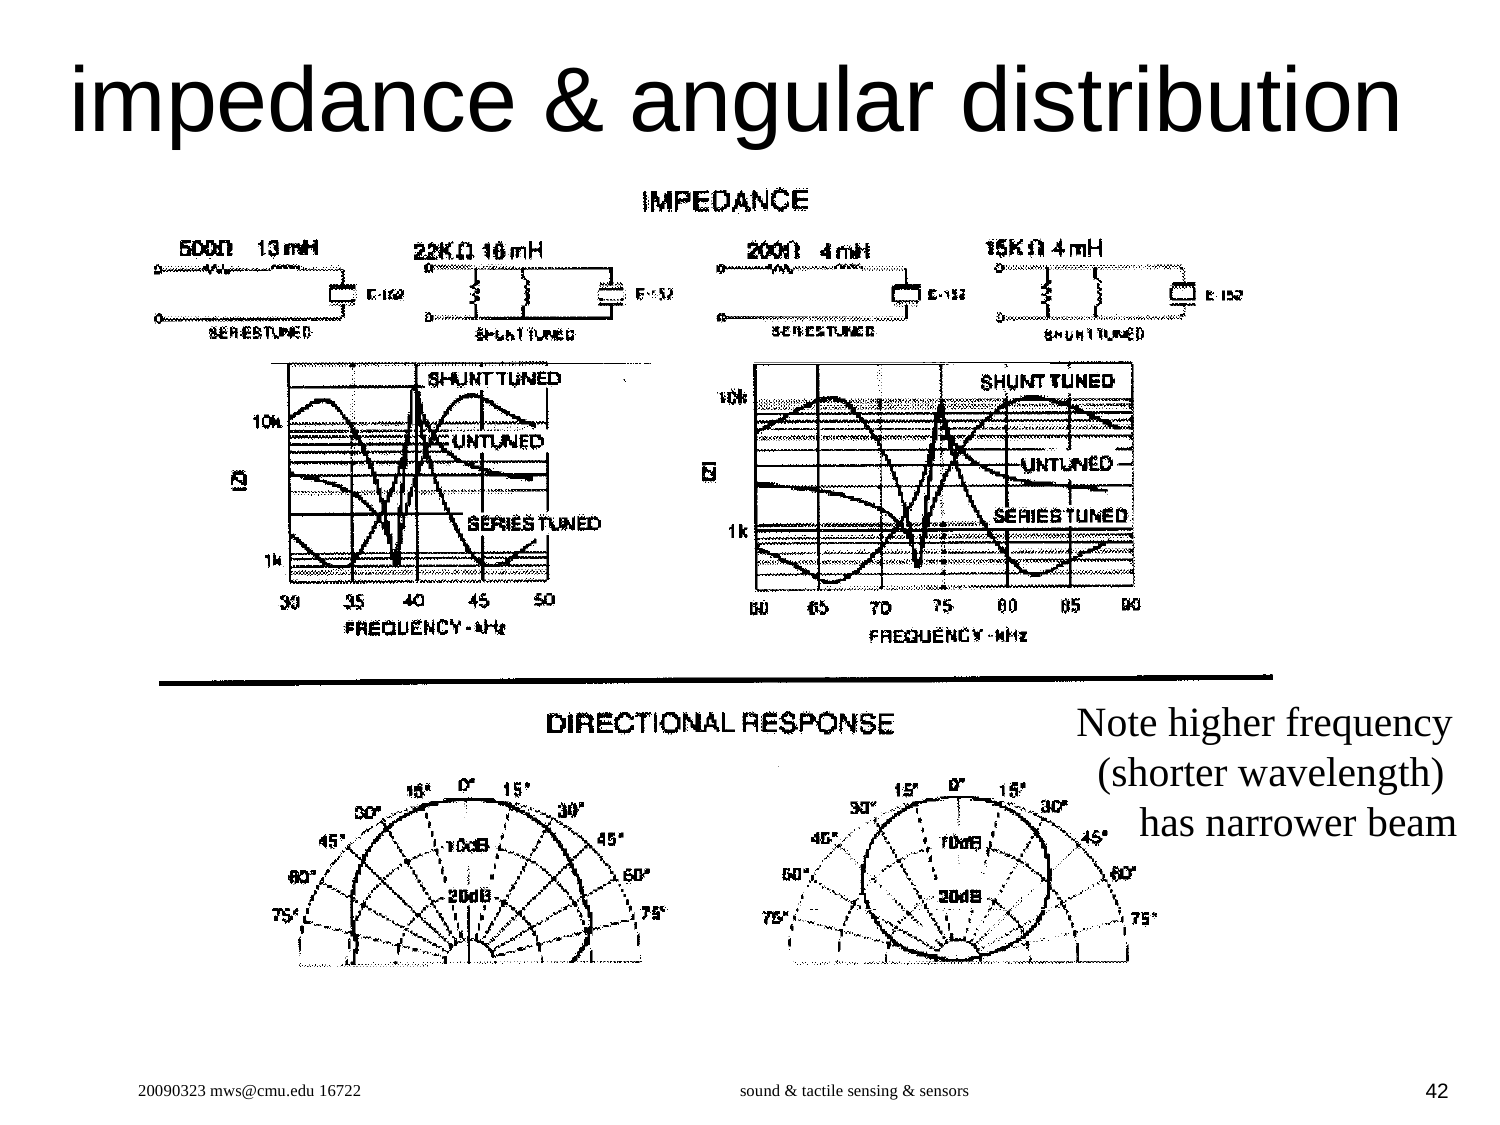

# impedance & angular distribution
Note higher frequency
 (shorter wavelength)
 has narrower beam
42
20090323 mws@cmu.edu 16722
sound & tactile sensing & sensors